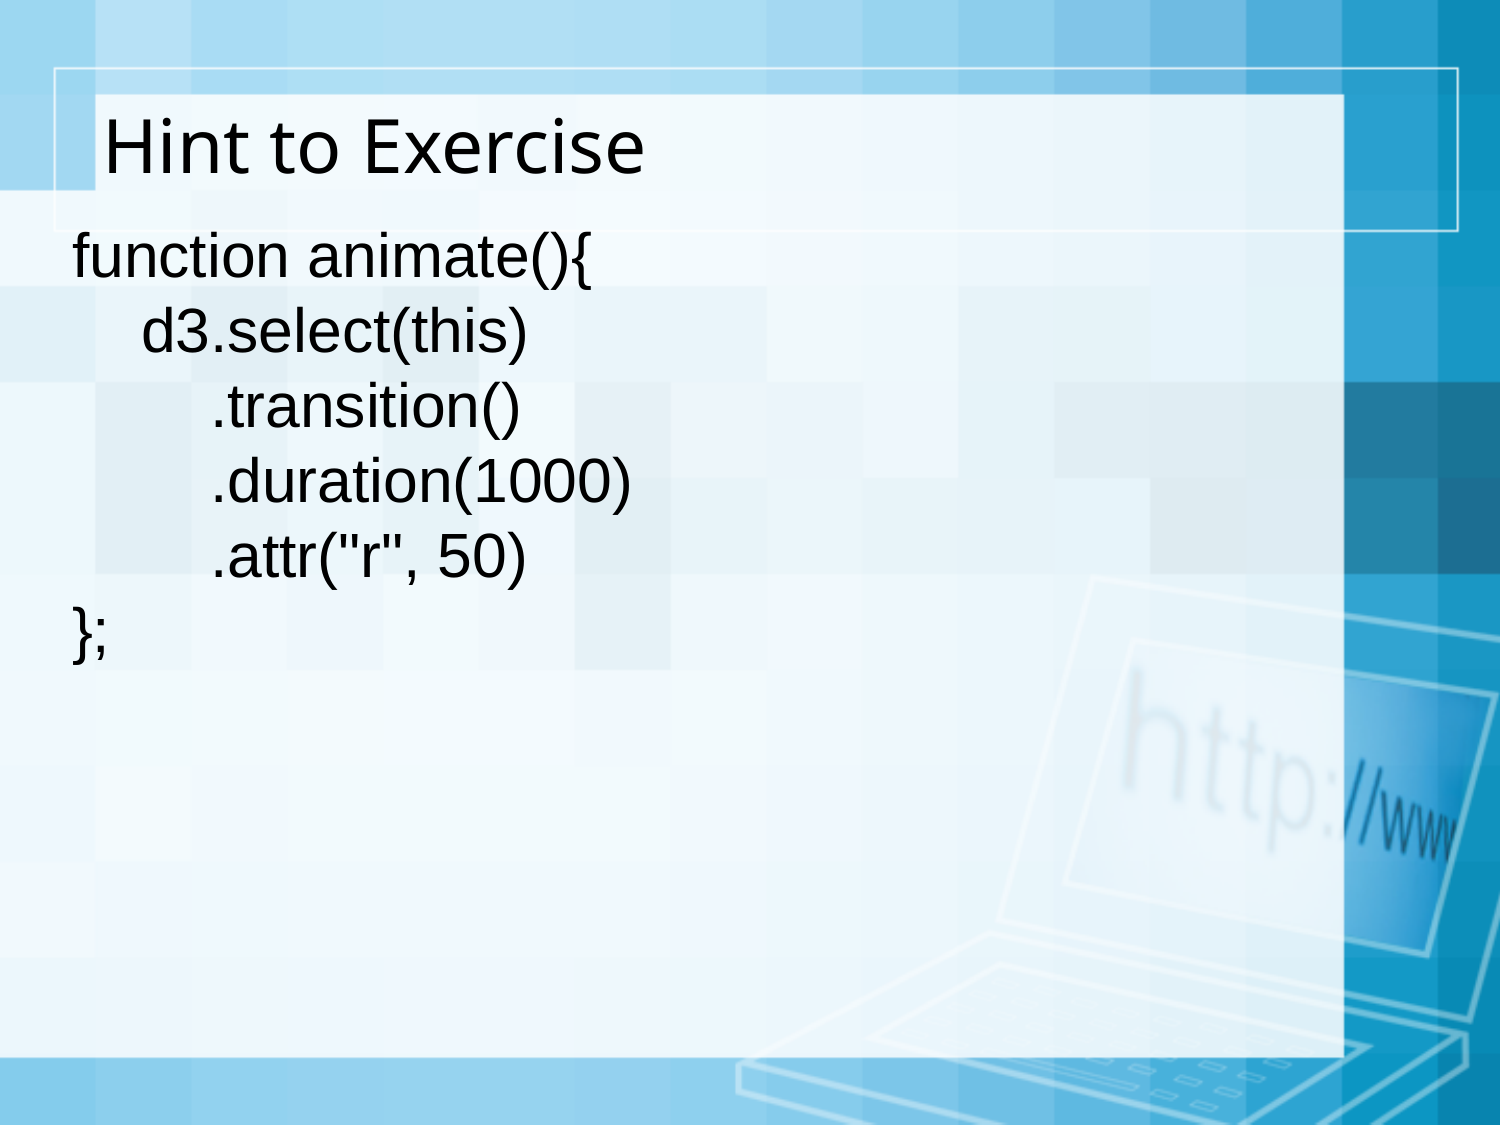

# Hint to Exercise
function animate(){
 d3.select(this)
 .transition()
 .duration(1000)
 .attr("r", 50)
};